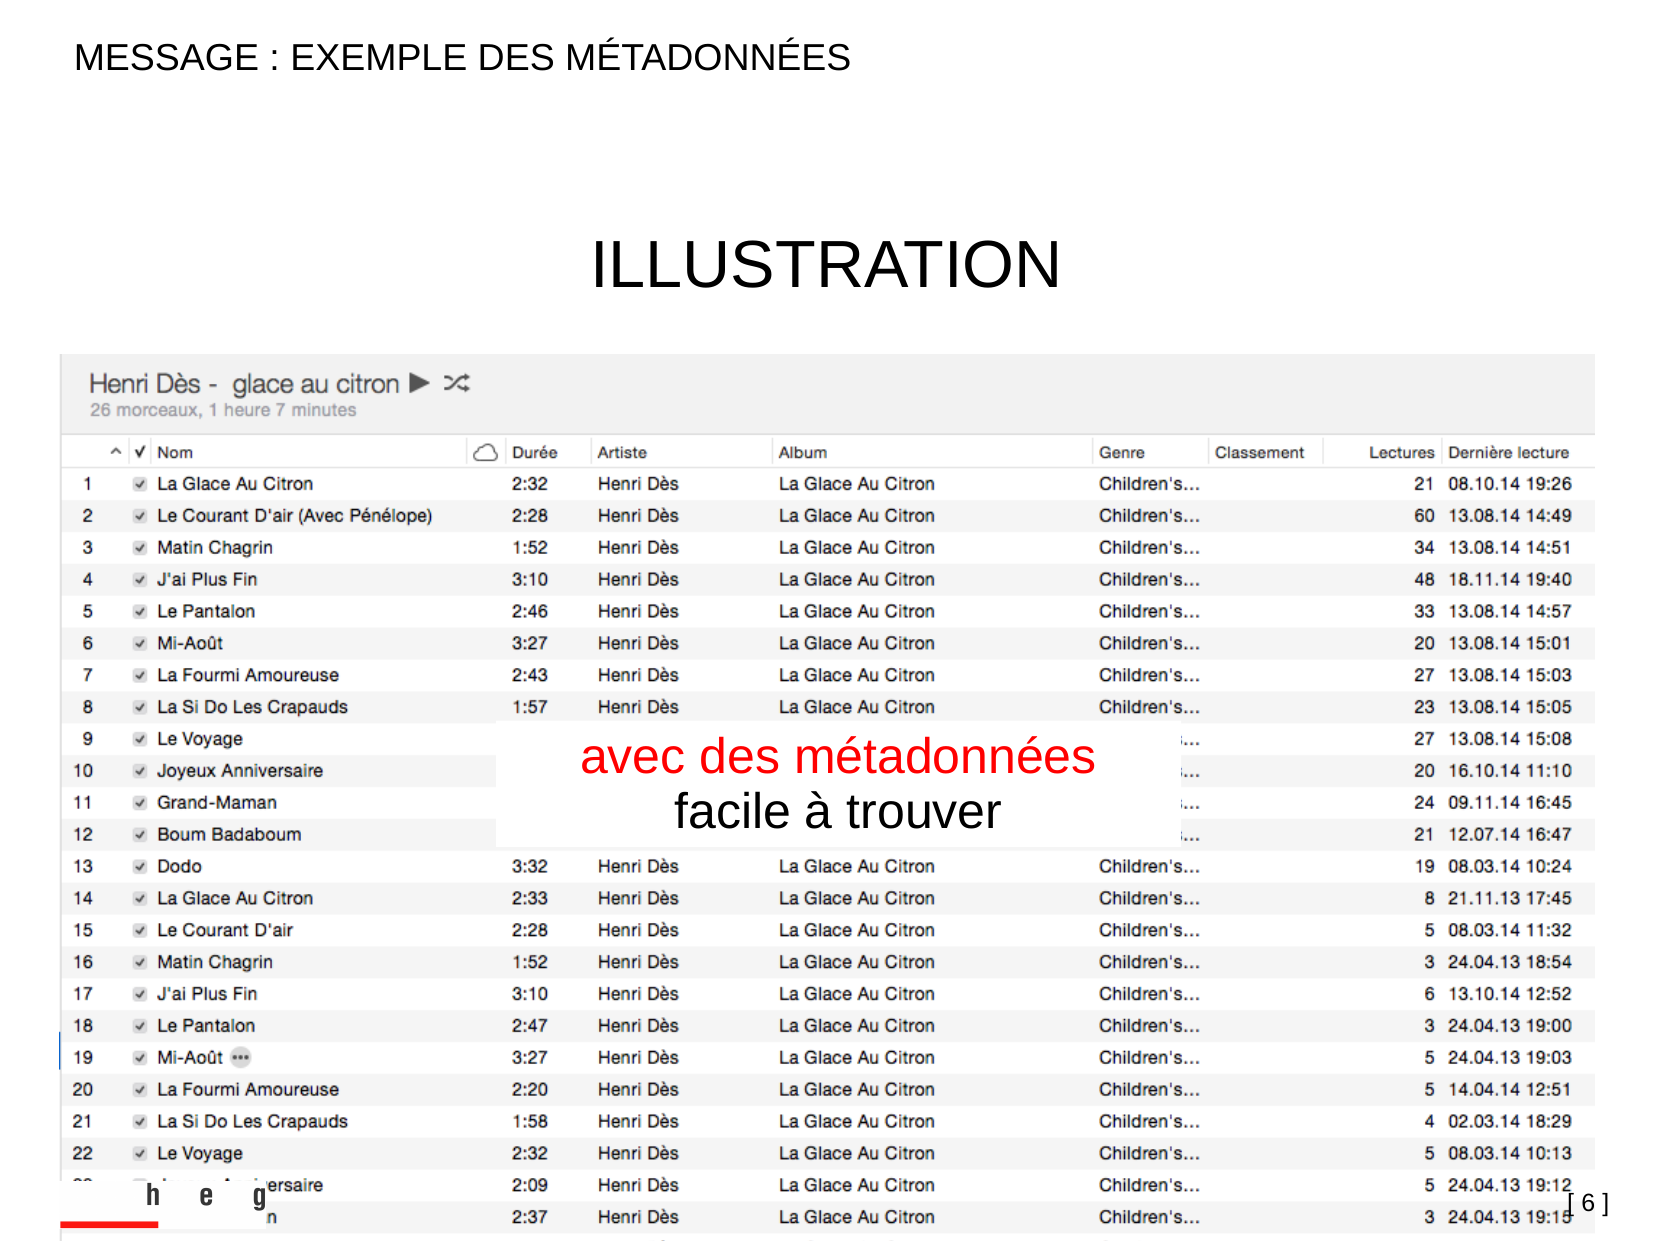

MESSAGE : EXEMPLE DES MÉTADONNÉES
ILLUSTRATION
avec des métadonnées
facile à trouver